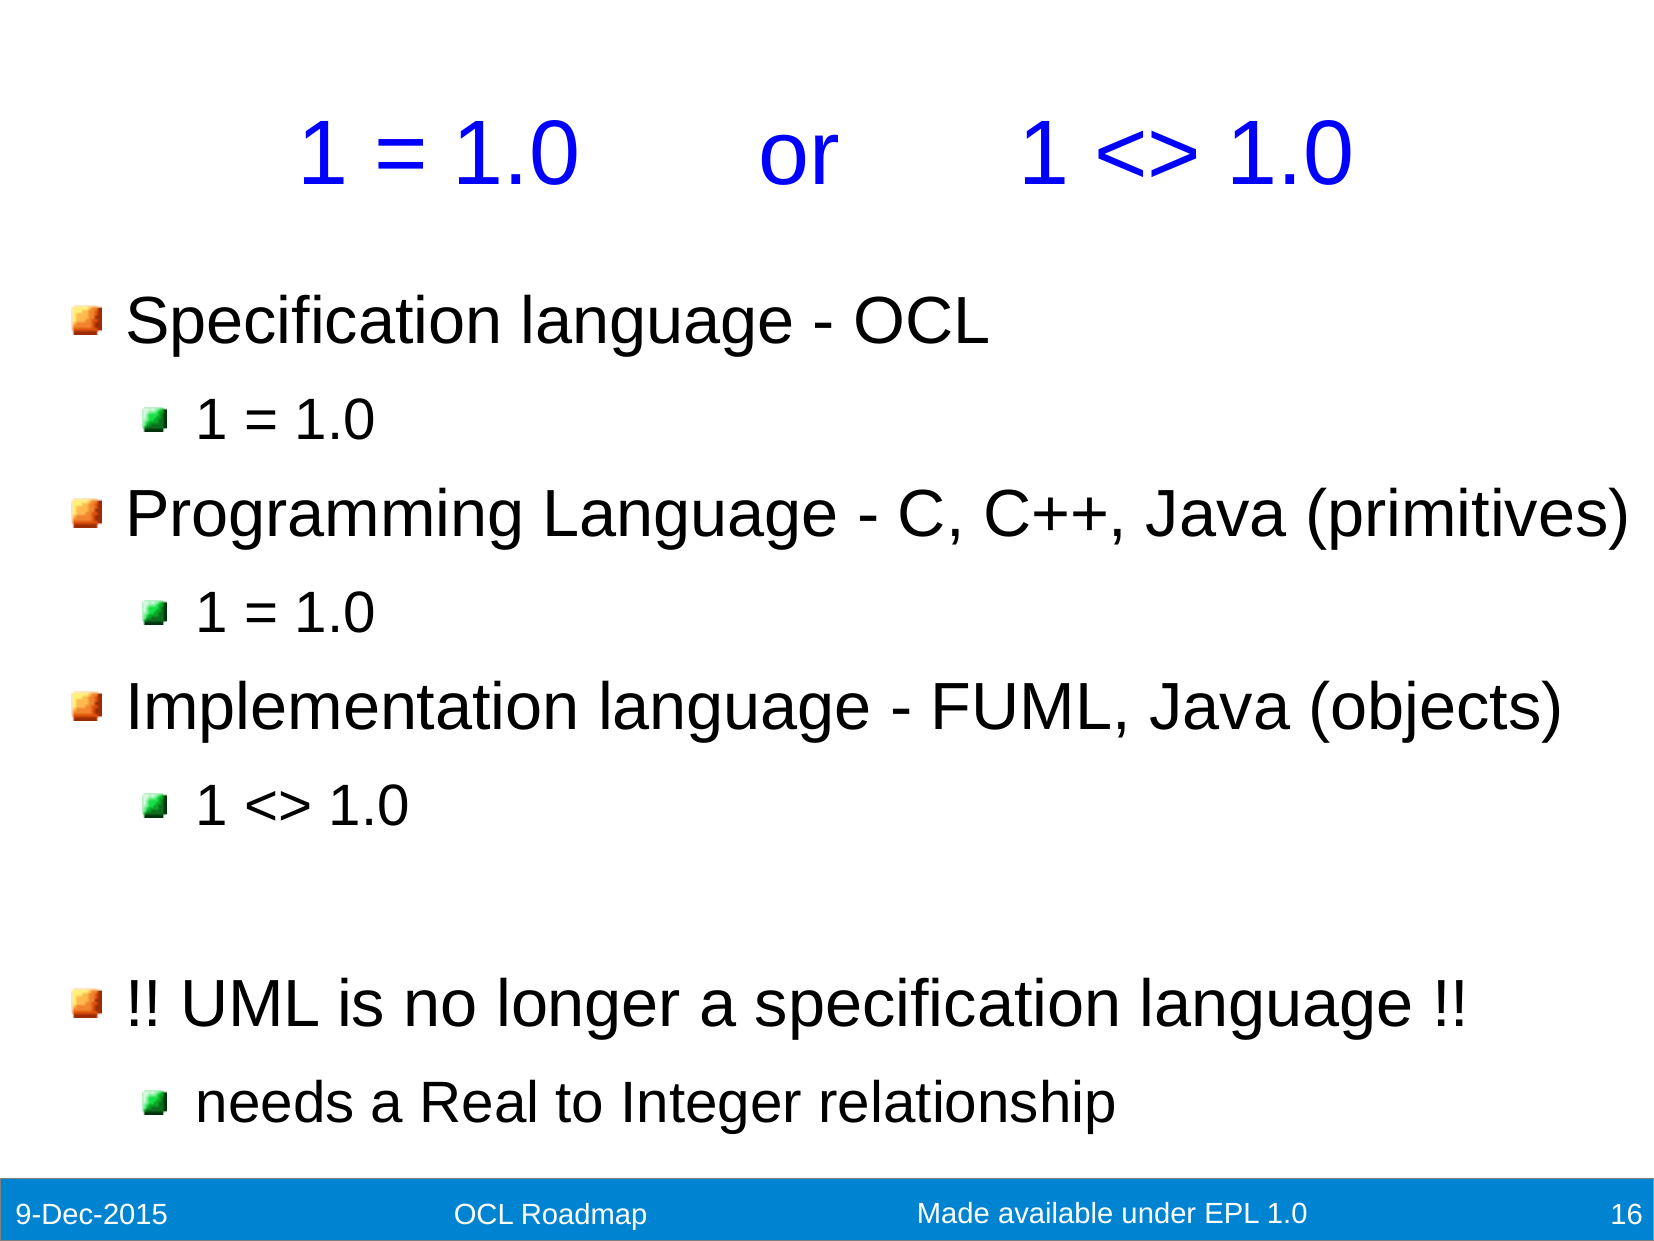

# 1 = 1.0 or 1 <> 1.0
Specification language - OCL
1 = 1.0
Programming Language - C, C++, Java (primitives)
1 = 1.0
Implementation language - FUML, Java (objects)
1 <> 1.0
!! UML is no longer a specification language !!
needs a Real to Integer relationship
9-Dec-2015
OCL Roadmap
16